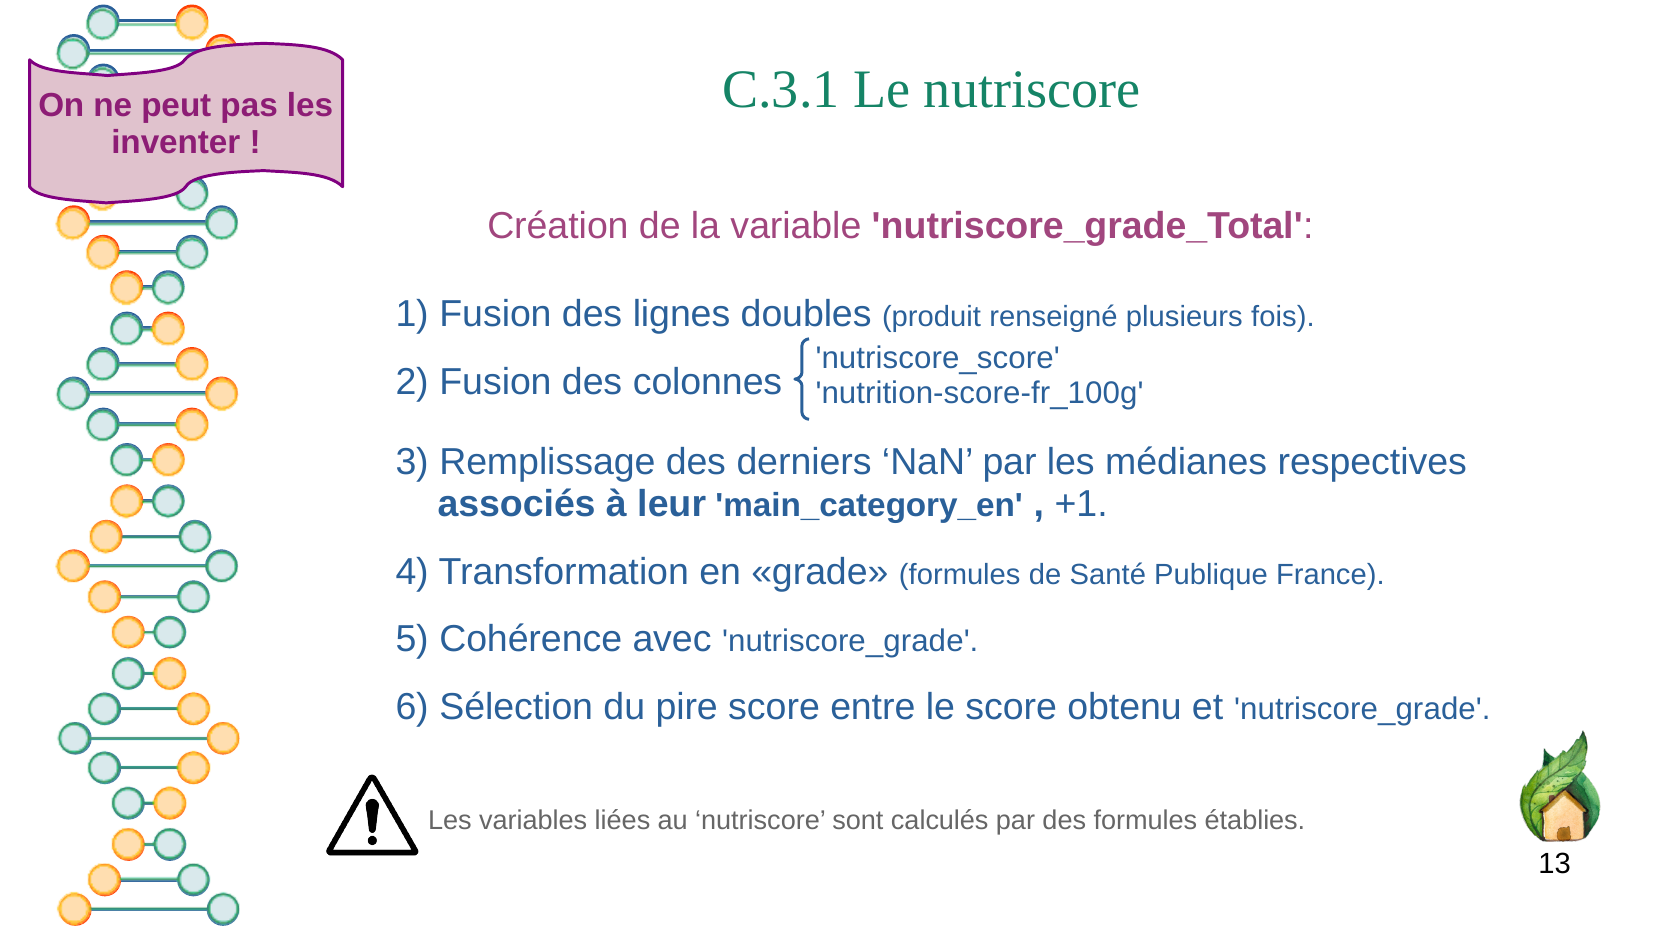

# C.3.1 Le nutriscore
On ne peut pas les inventer !
1) Fusion des lignes doubles (produit renseigné plusieurs fois).
2) Fusion des colonnes
3) Remplissage des derniers ‘NaN’ par les médianes respectives
 associés à leur 'main_category_en' , +1.
4) Transformation en «grade» (formules de Santé Publique France).
5) Cohérence avec 'nutriscore_grade'.
6) Sélection du pire score entre le score obtenu et 'nutriscore_grade'.
Création de la variable 'nutriscore_grade_Total':
'nutriscore_score'
'nutrition-score-fr_100g'
Les variables liées au ‘nutriscore’ sont calculés par des formules établies.
13